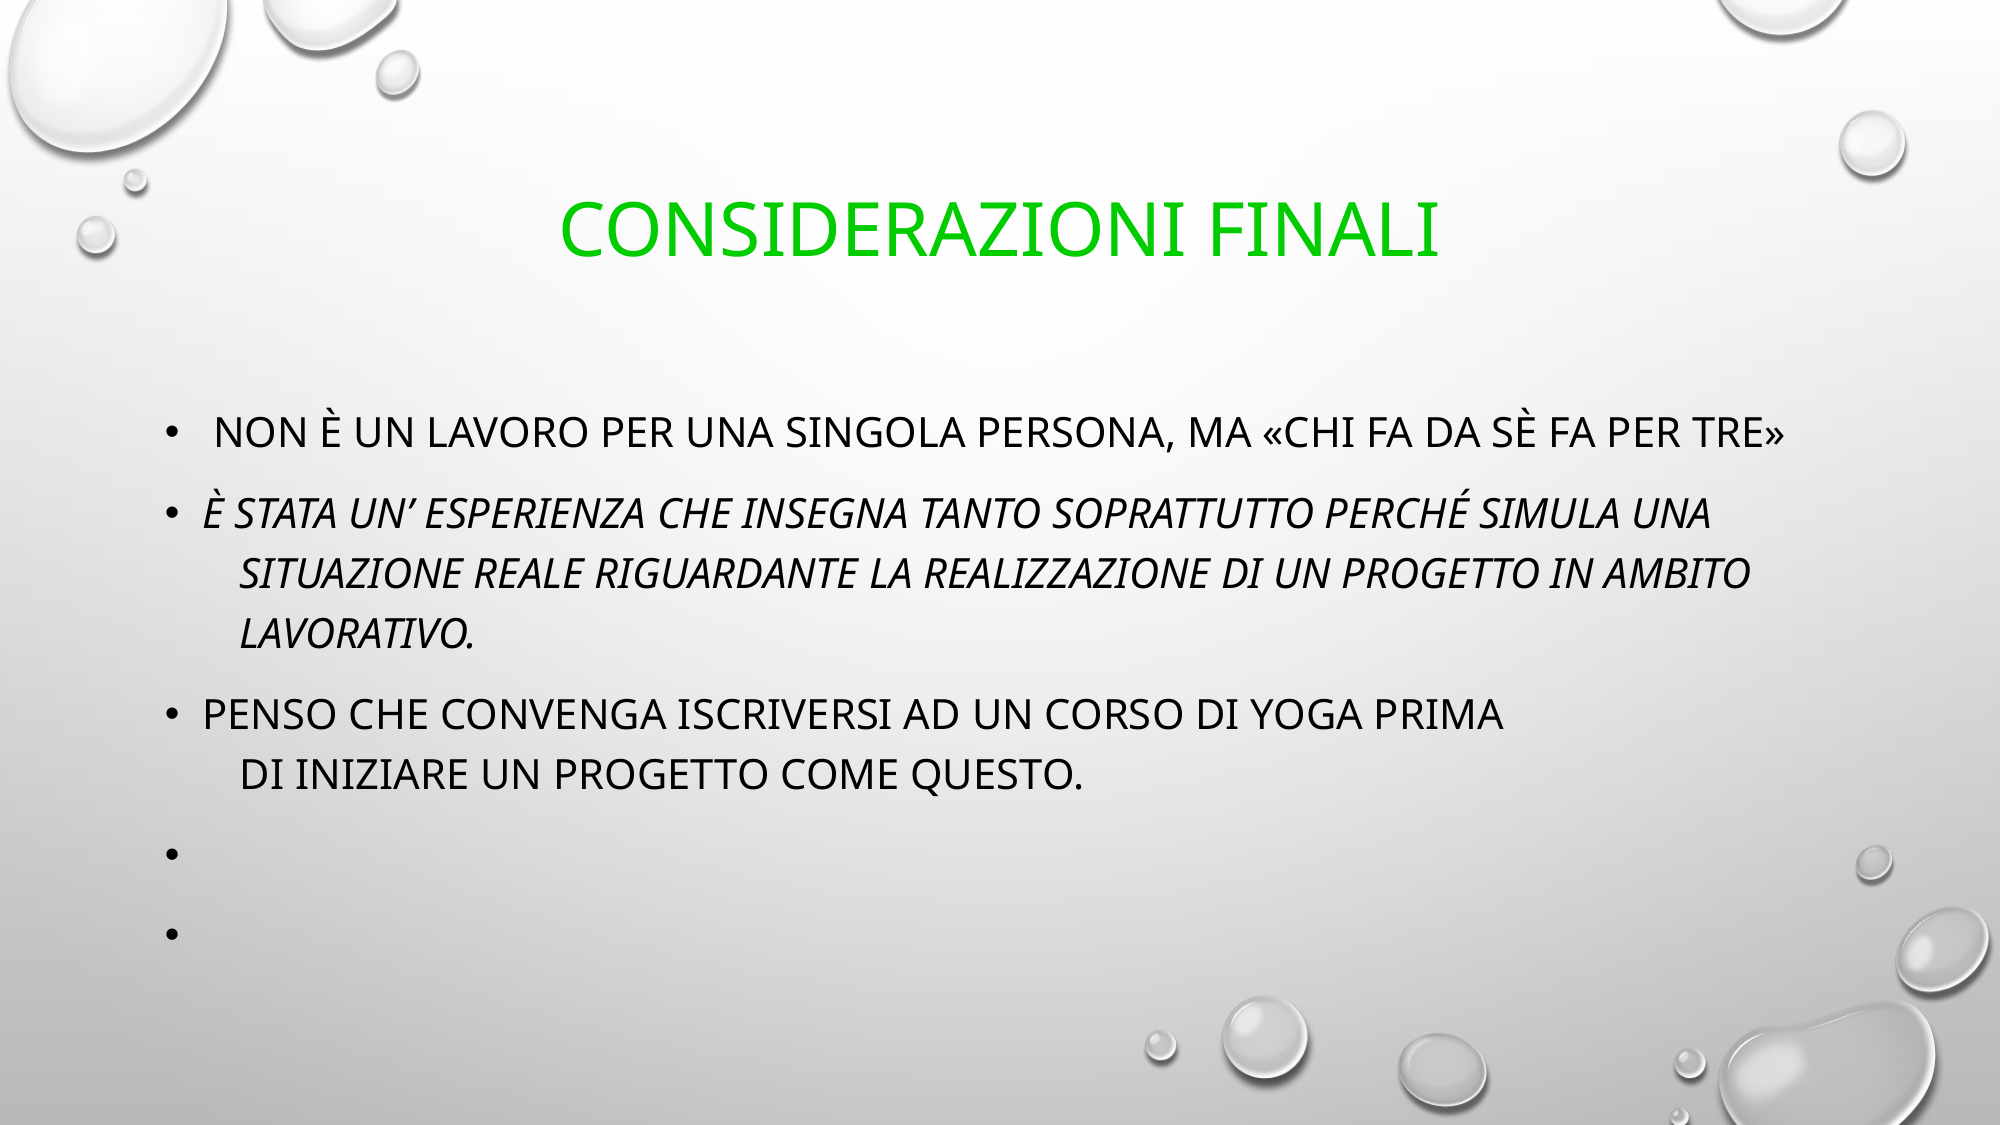

# Considerazioni finali
 non è un lavoro per una singola persona, ma «chi fa da sè fa per tre»
È stata un’ Esperienza che insegna tanto soprattutto perché simula una situazione reale riguardante la realizzazione di un progetto in ambito lavorativo.
Penso che convenga iscriversi ad un corso di yoga prima
di iniziare un progetto come questo.